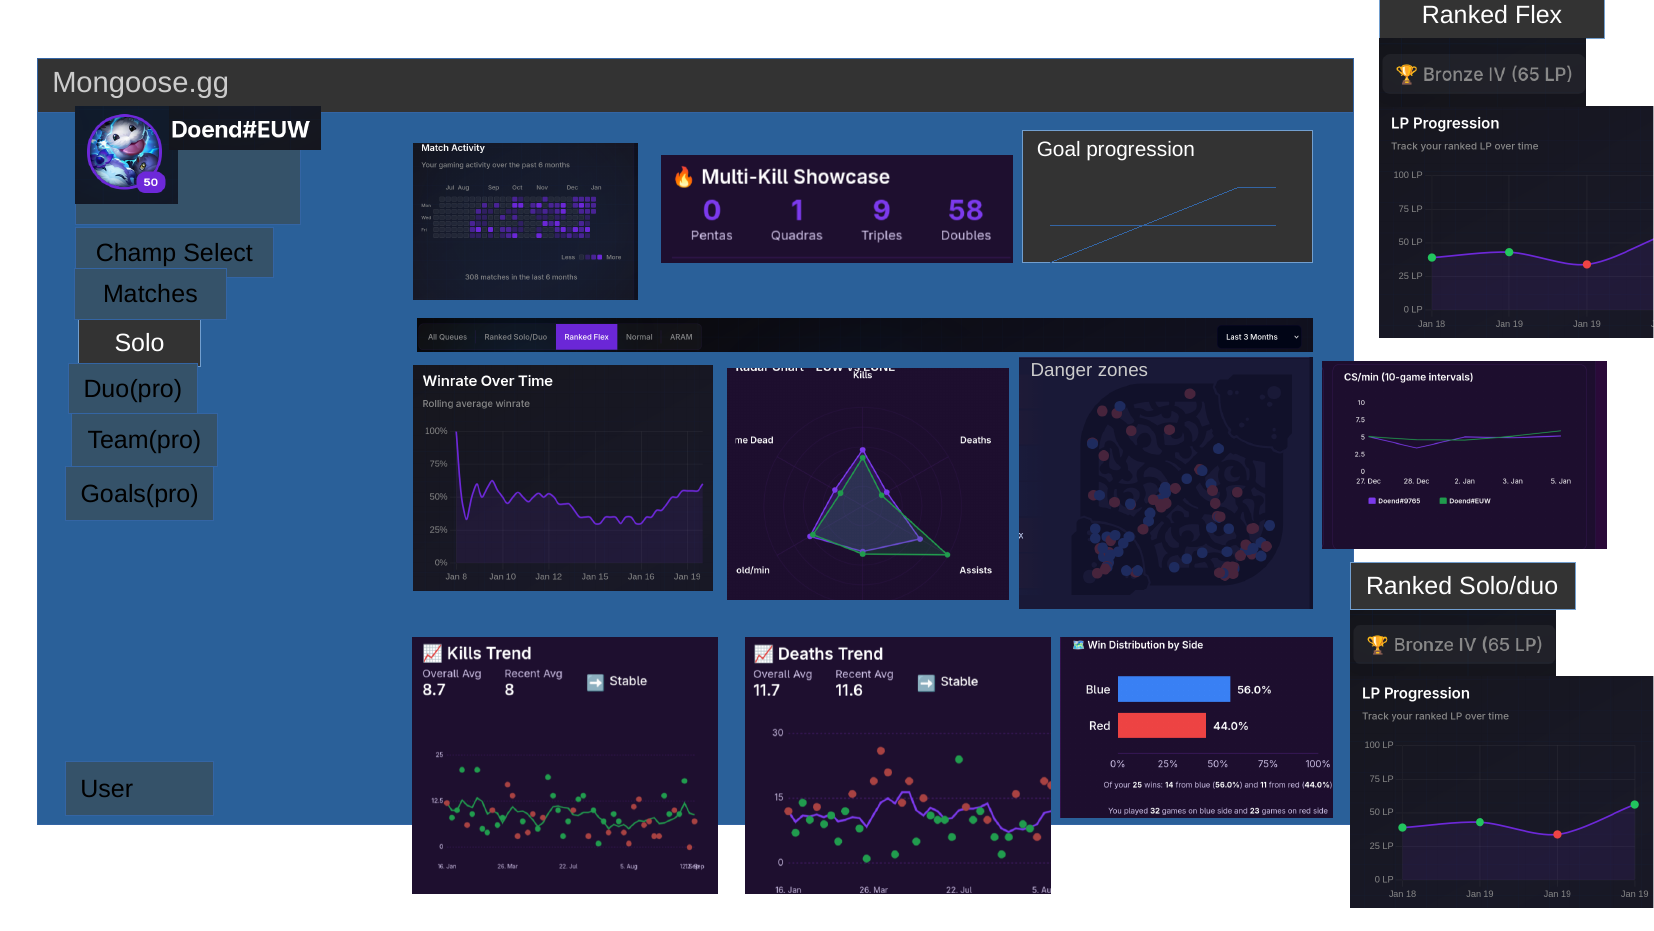

Ranked Flex
Mongoose.gg
Goal progression
Champ Select
Matches
Solo
Danger zones
Duo(pro)
Team(pro)
Goals(pro)
Ranked Solo/duo
User